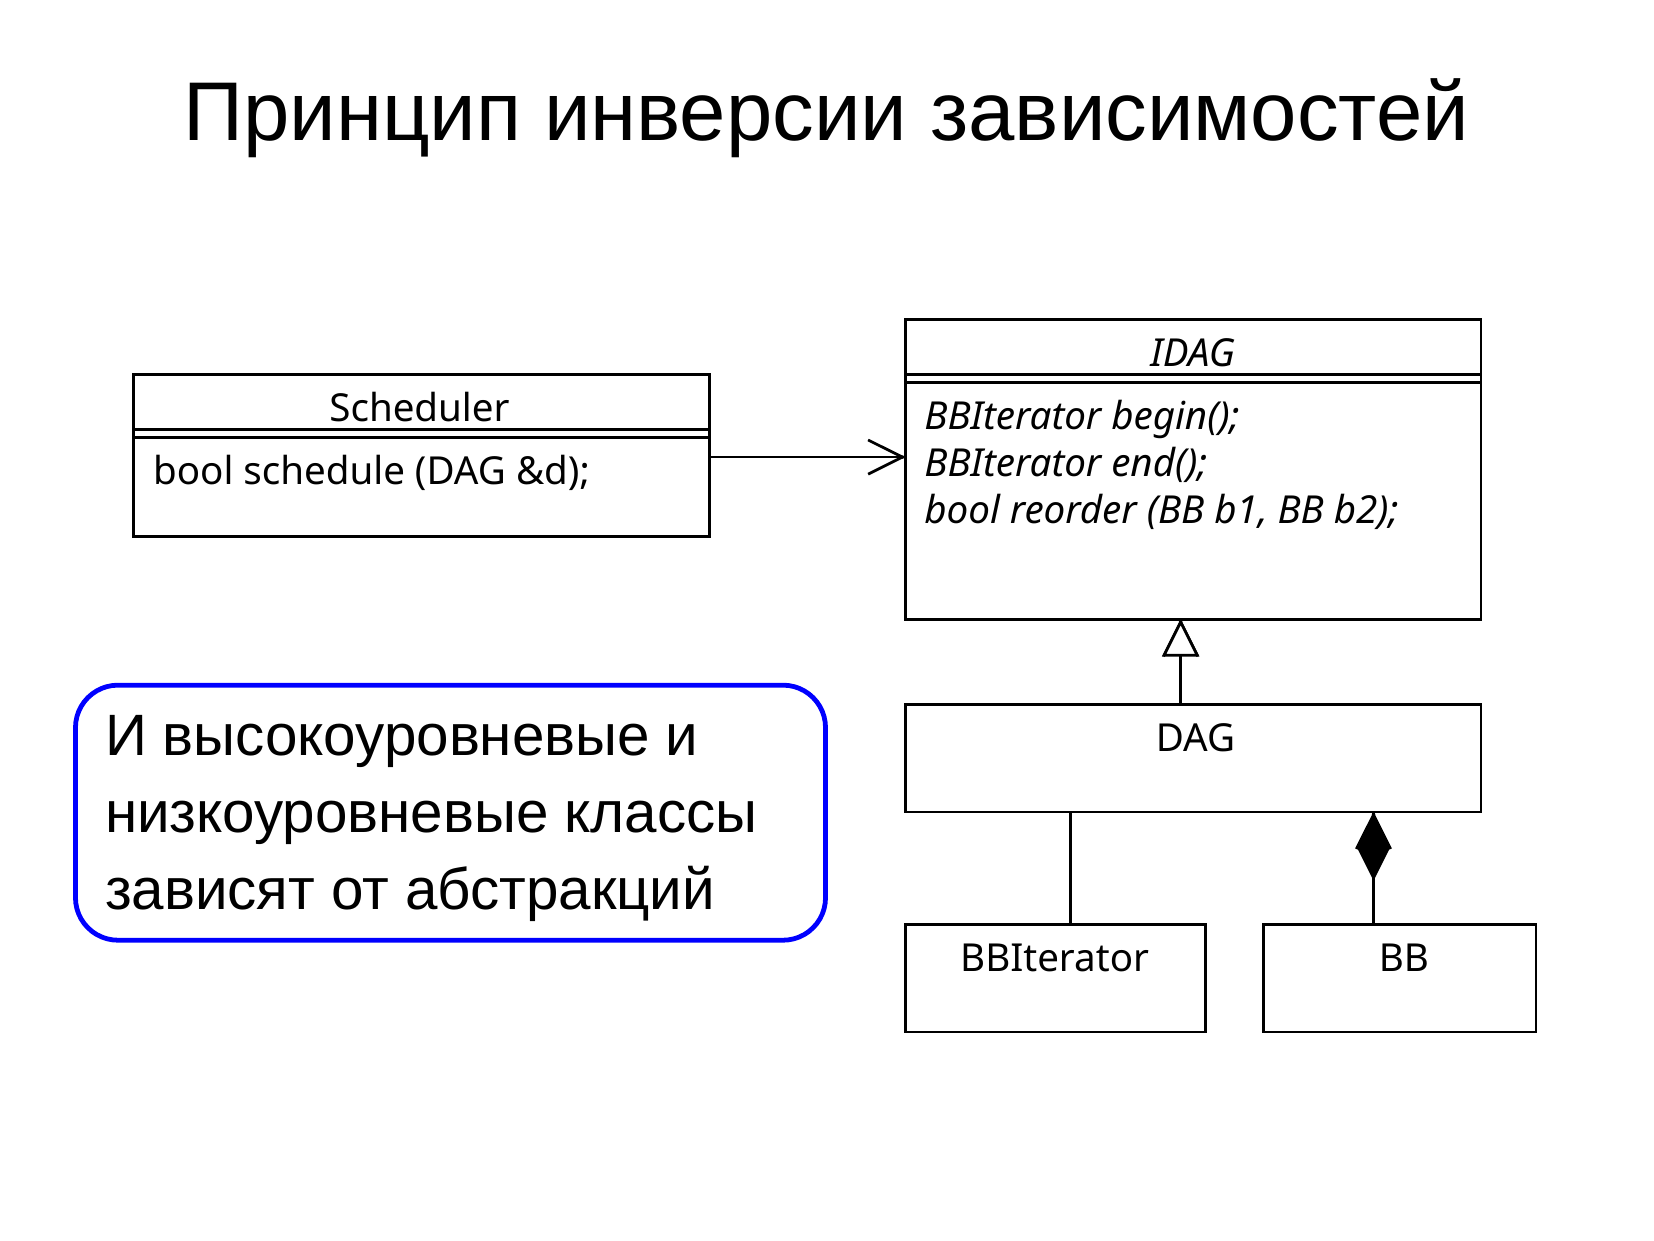

# Принцип инверсии зависимостей
И высокоуровневые и
низкоуровневые классы
зависят от абстракций